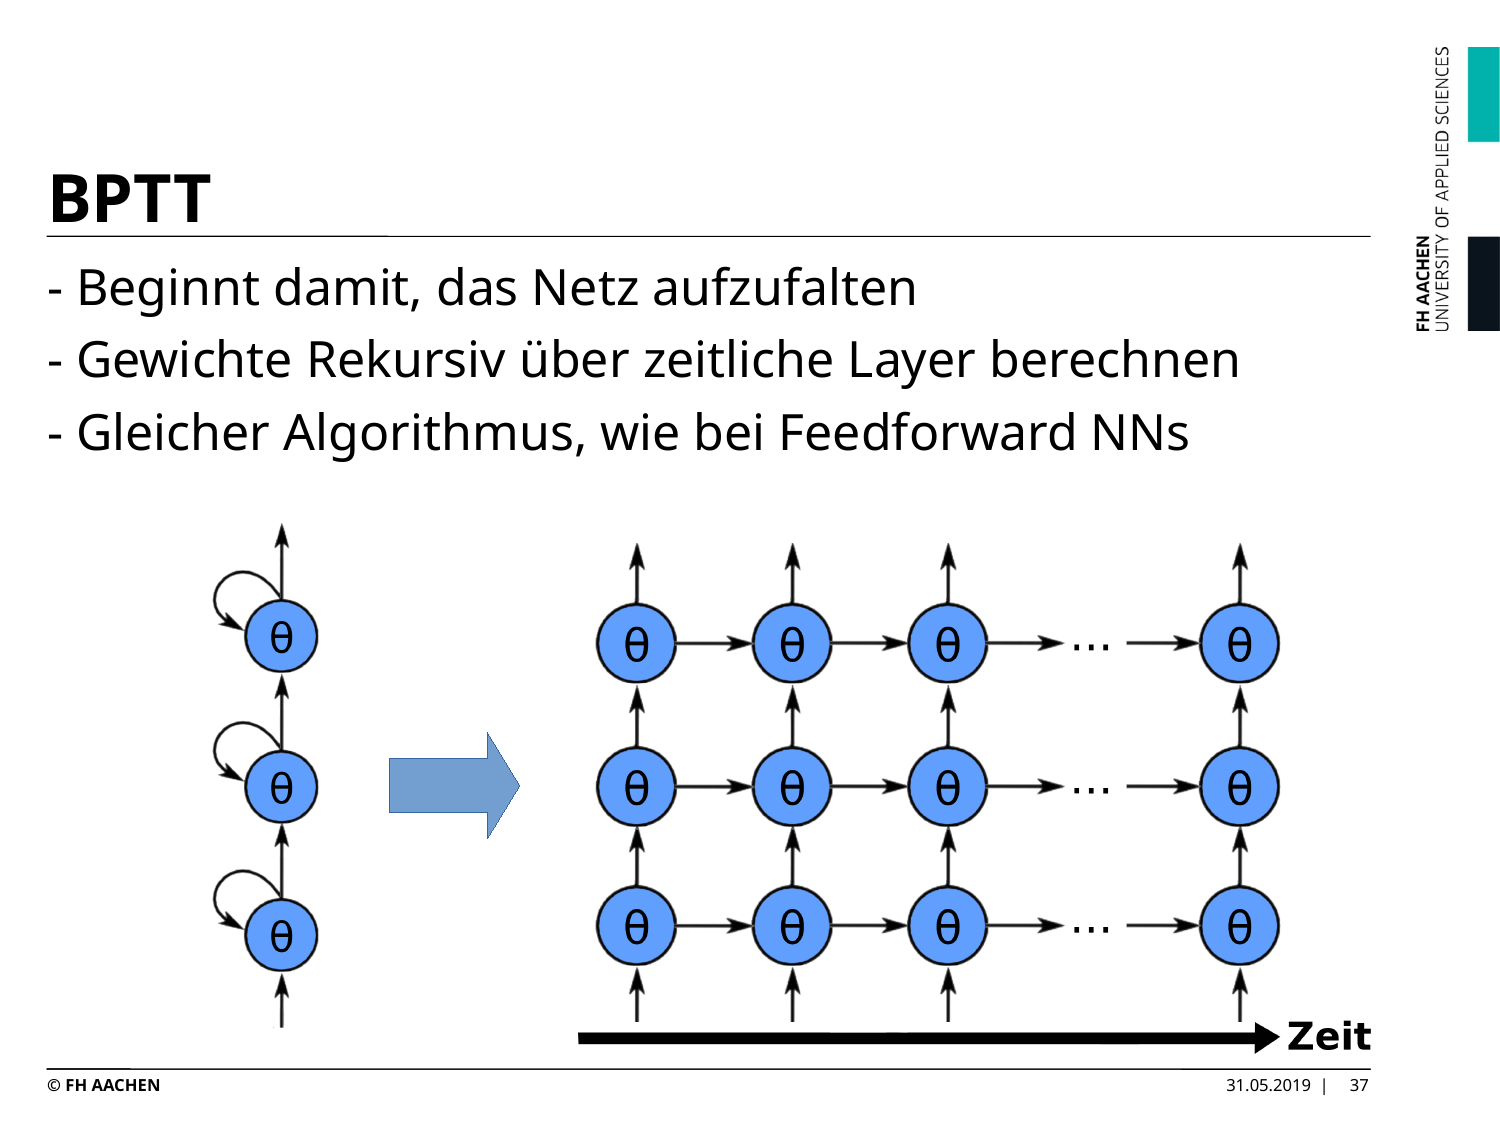

# BPTT
- Beginnt damit, das Netz aufzufalten
- Gewichte Rekursiv über zeitliche Layer berechnen
- Gleicher Algorithmus, wie bei Feedforward NNs
31.05.2019
37